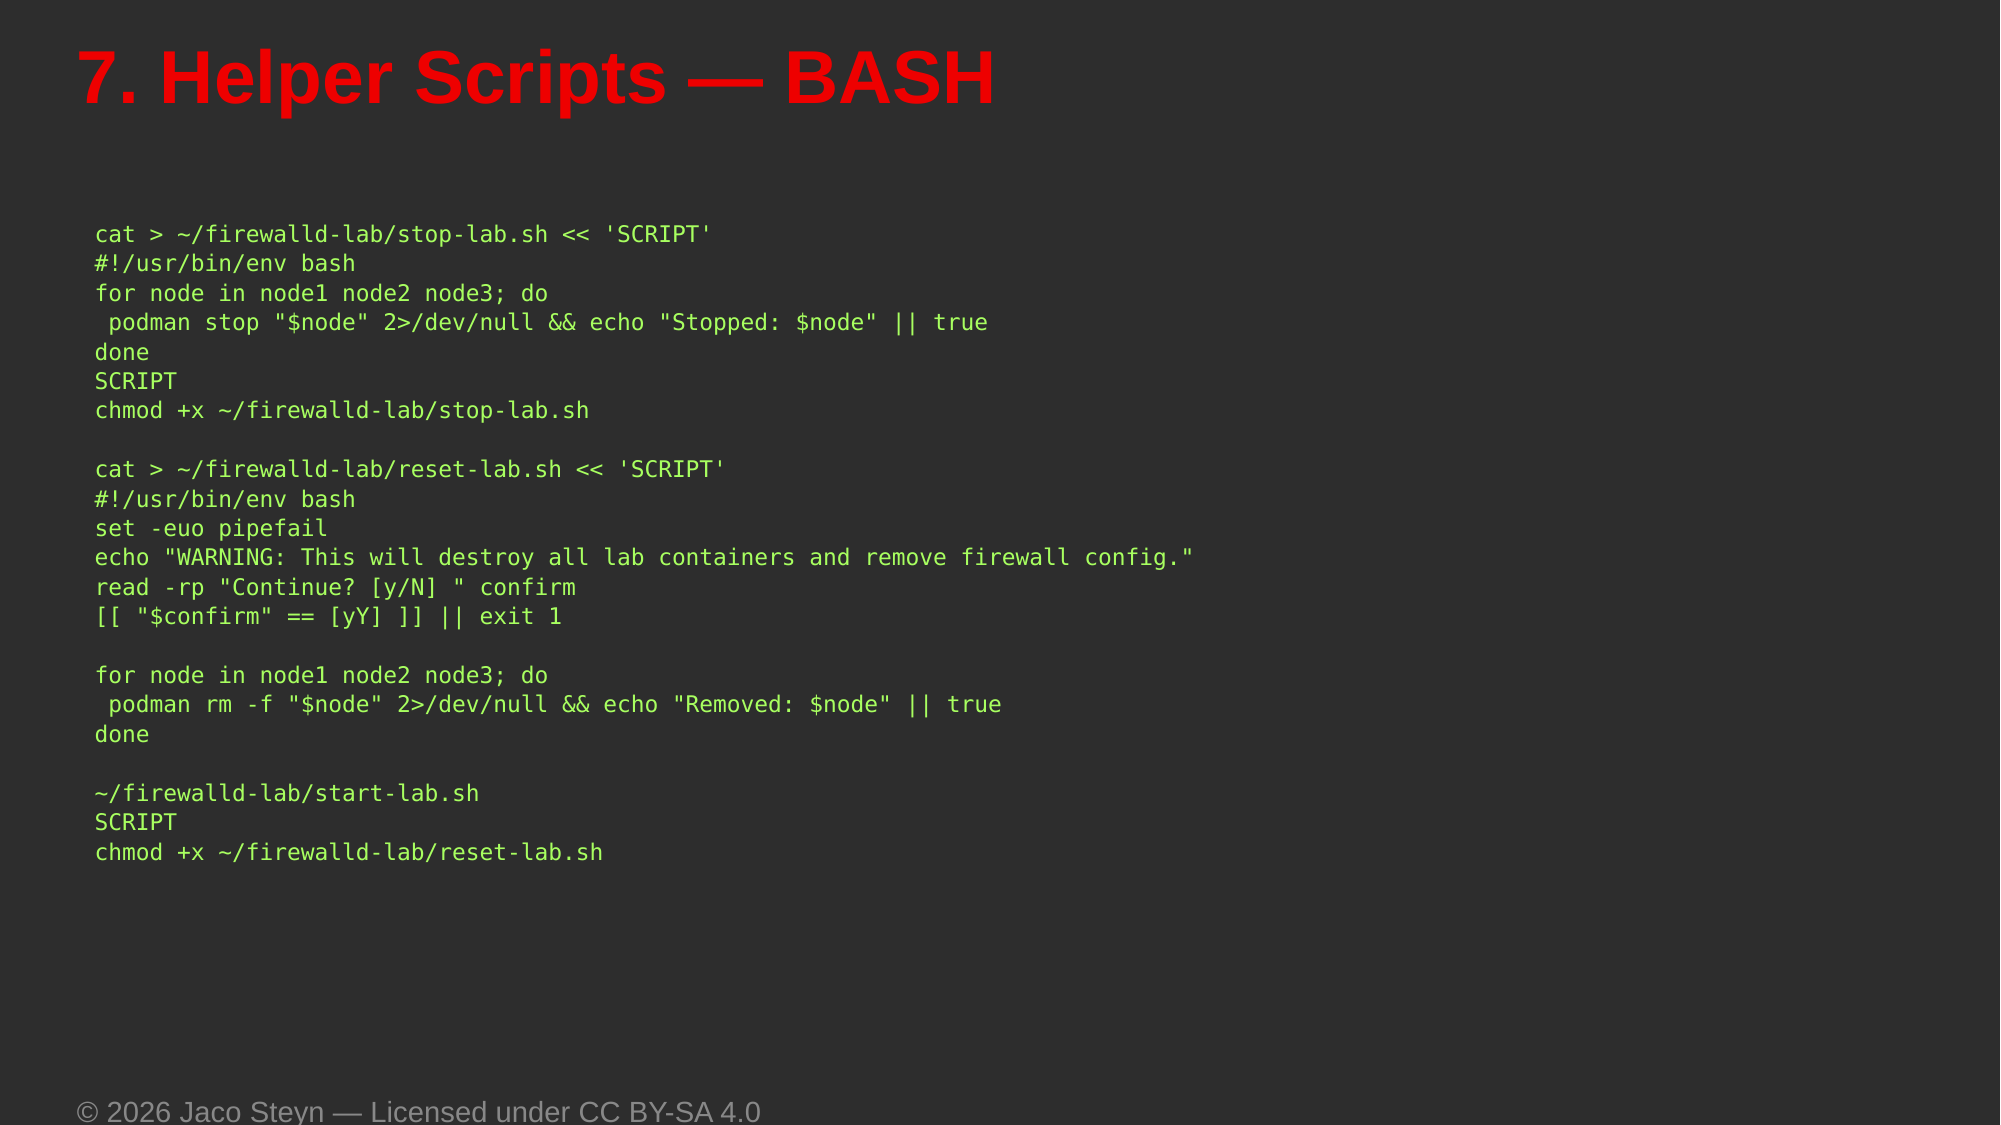

7. Helper Scripts — BASH
cat > ~/firewalld-lab/stop-lab.sh << 'SCRIPT'
#!/usr/bin/env bash
for node in node1 node2 node3; do
 podman stop "$node" 2>/dev/null && echo "Stopped: $node" || true
done
SCRIPT
chmod +x ~/firewalld-lab/stop-lab.sh
cat > ~/firewalld-lab/reset-lab.sh << 'SCRIPT'
#!/usr/bin/env bash
set -euo pipefail
echo "WARNING: This will destroy all lab containers and remove firewall config."
read -rp "Continue? [y/N] " confirm
[[ "$confirm" == [yY] ]] || exit 1
for node in node1 node2 node3; do
 podman rm -f "$node" 2>/dev/null && echo "Removed: $node" || true
done
~/firewalld-lab/start-lab.sh
SCRIPT
chmod +x ~/firewalld-lab/reset-lab.sh
© 2026 Jaco Steyn — Licensed under CC BY-SA 4.0